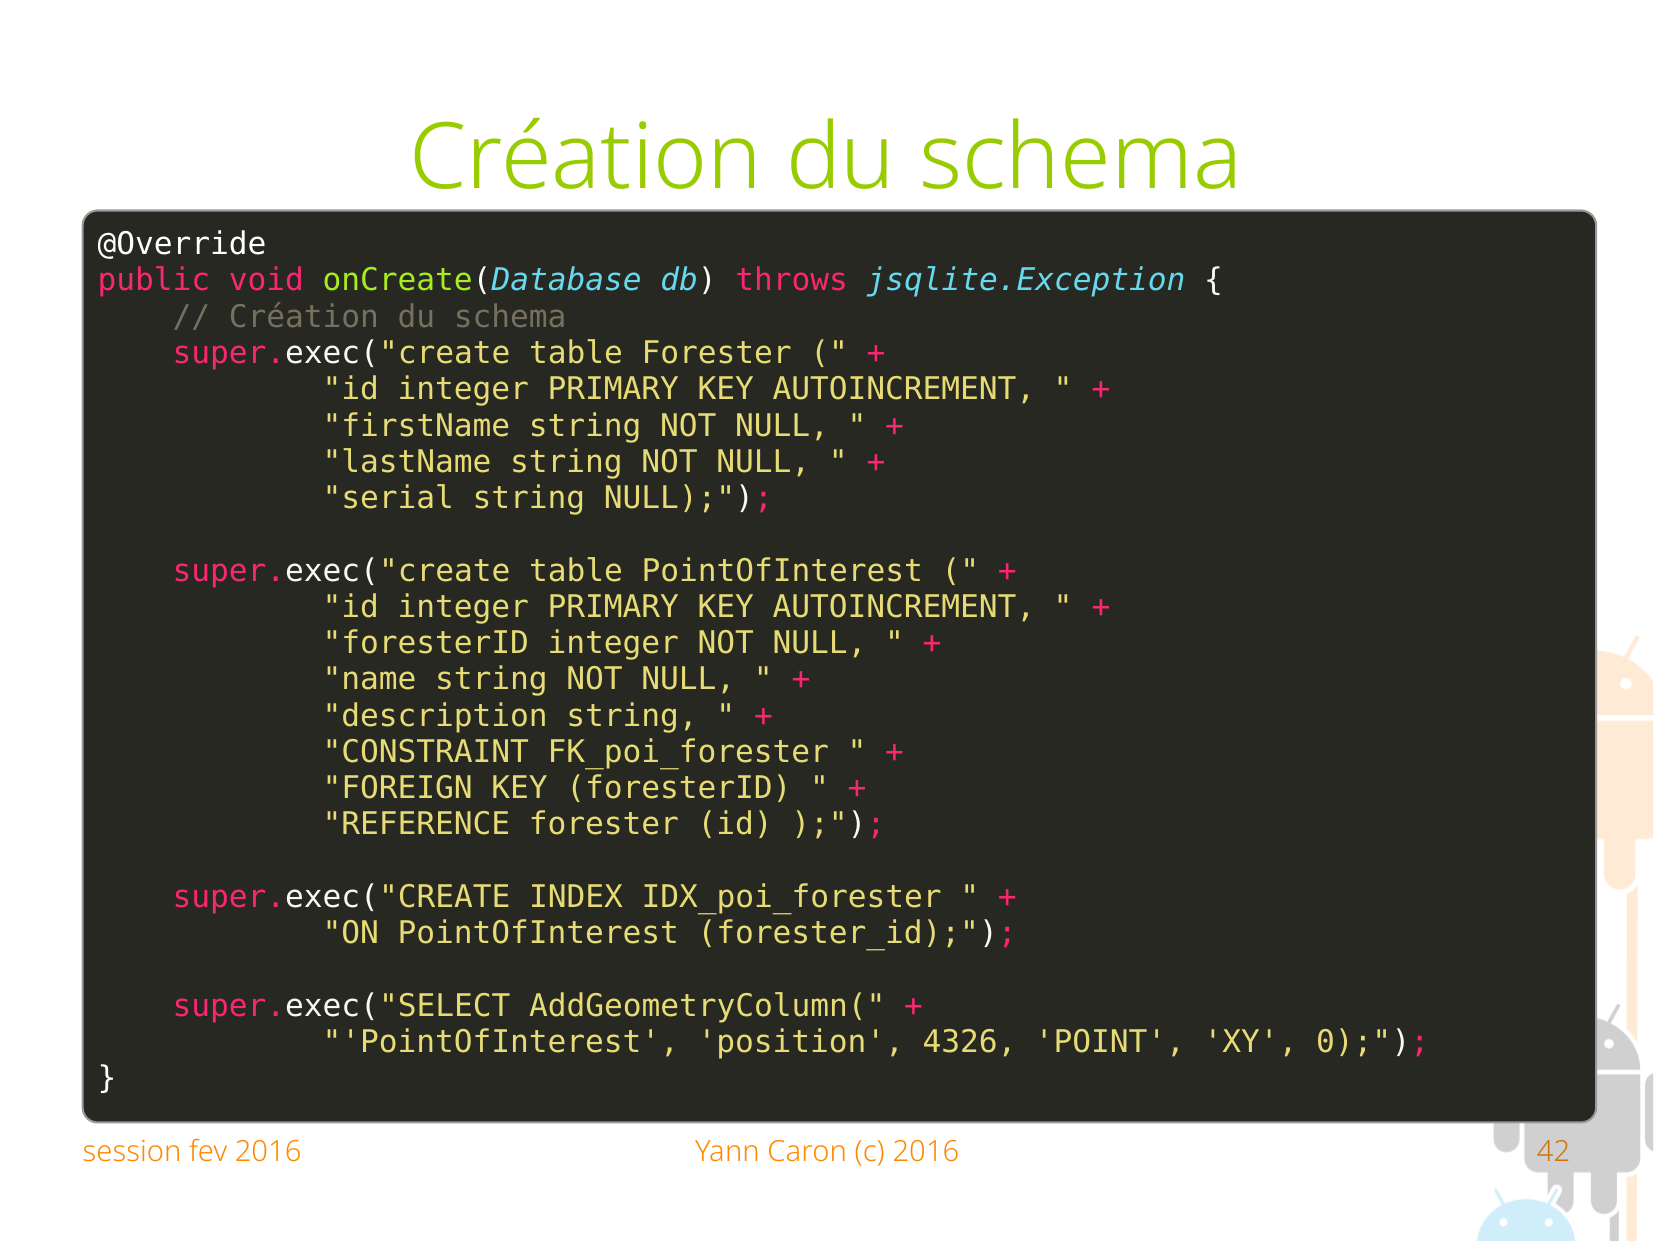

# Création du schema
@Override
public void onCreate(Database db) throws jsqlite.Exception {
 // Création du schema
 super.exec("create table Forester (" +
 "id integer PRIMARY KEY AUTOINCREMENT, " +
 "firstName string NOT NULL, " +
 "lastName string NOT NULL, " +
 "serial string NULL);");
 super.exec("create table PointOfInterest (" +
 "id integer PRIMARY KEY AUTOINCREMENT, " +
 "foresterID integer NOT NULL, " +
 "name string NOT NULL, " +
 "description string, " +
 "CONSTRAINT FK_poi_forester " +
 "FOREIGN KEY (foresterID) " +
 "REFERENCE forester (id) );");
 super.exec("CREATE INDEX IDX_poi_forester " +
 "ON PointOfInterest (forester_id);");
 super.exec("SELECT AddGeometryColumn(" +
 "'PointOfInterest', 'position', 4326, 'POINT', 'XY', 0);");
}
session fev 2016
Yann Caron (c) 2016
42